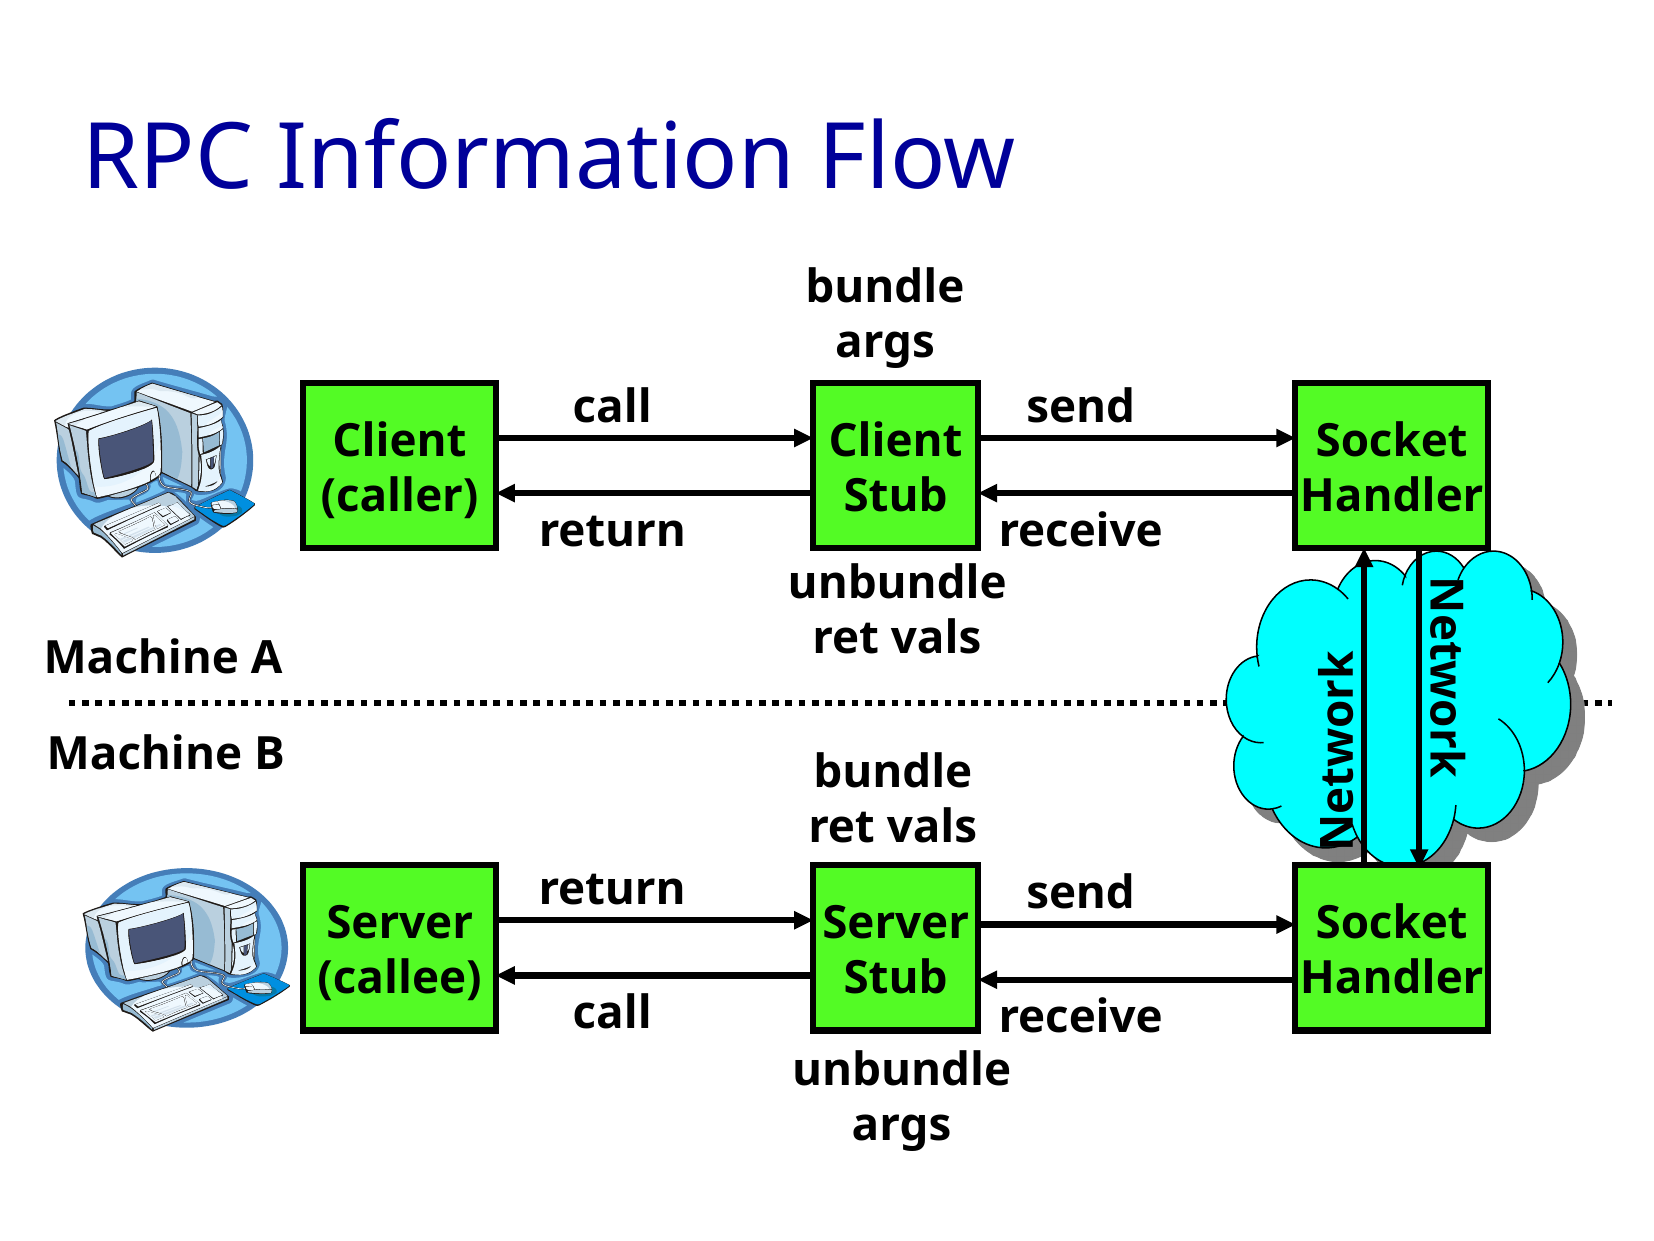

# RPC Information Flow
bundle
args
Client
Stub
call
send
Client
(caller)
Socket
Handler
return
receive
unbundle
ret vals
Network
Network
Machine A
Machine B
bundle
ret vals
return
send
Server
(callee)
Server
Stub
unbundle
args
Socket
Handler
call
receive